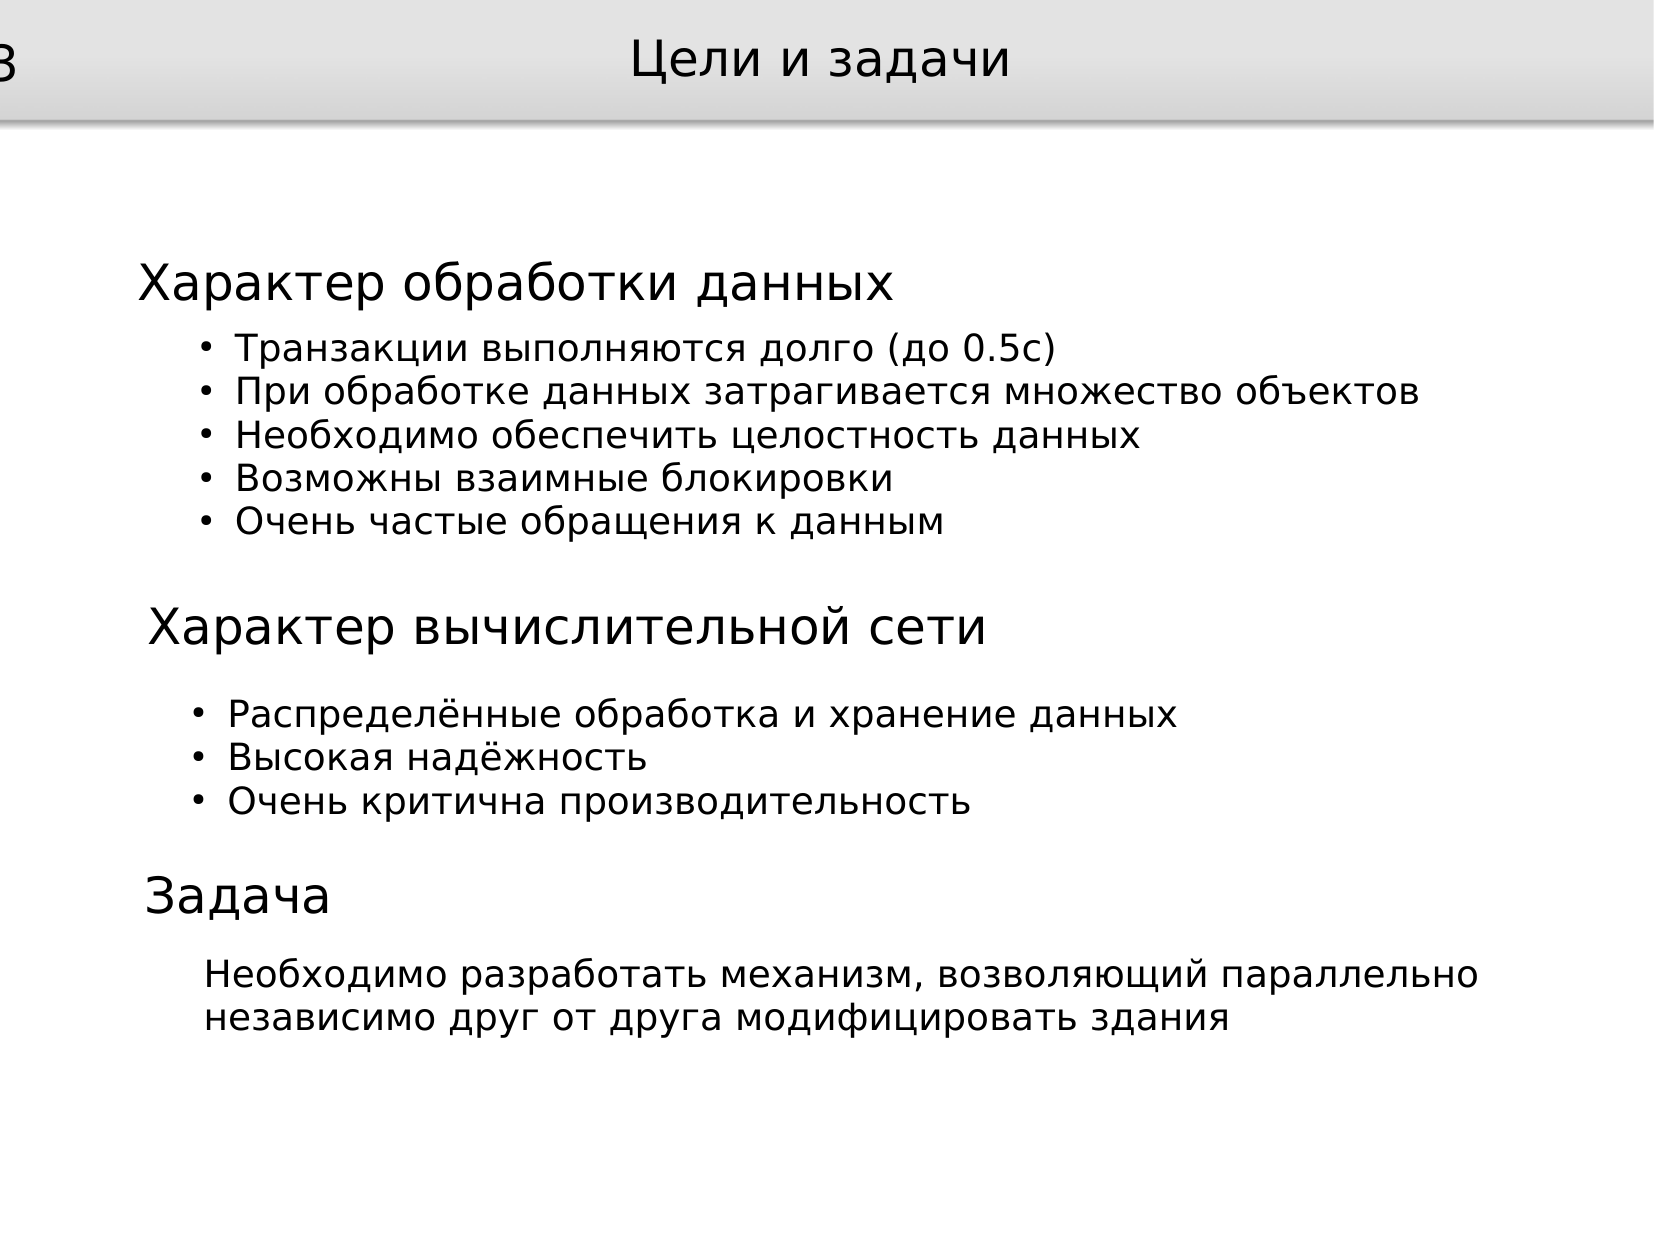

# Цели и задачи
Характер обработки данных
Транзакции выполняются долго (до 0.5с)
При обработке данных затрагивается множество объектов
Необходимо обеспечить целостность данных
Возможны взаимные блокировки
Очень частые обращения к данным
Характер вычислительной сети
Распределённые обработка и хранение данных
Высокая надёжность
Очень критична производительность
Задача
Необходимо разработать механизм, возволяющий параллельно независимо друг от друга модифицировать здания